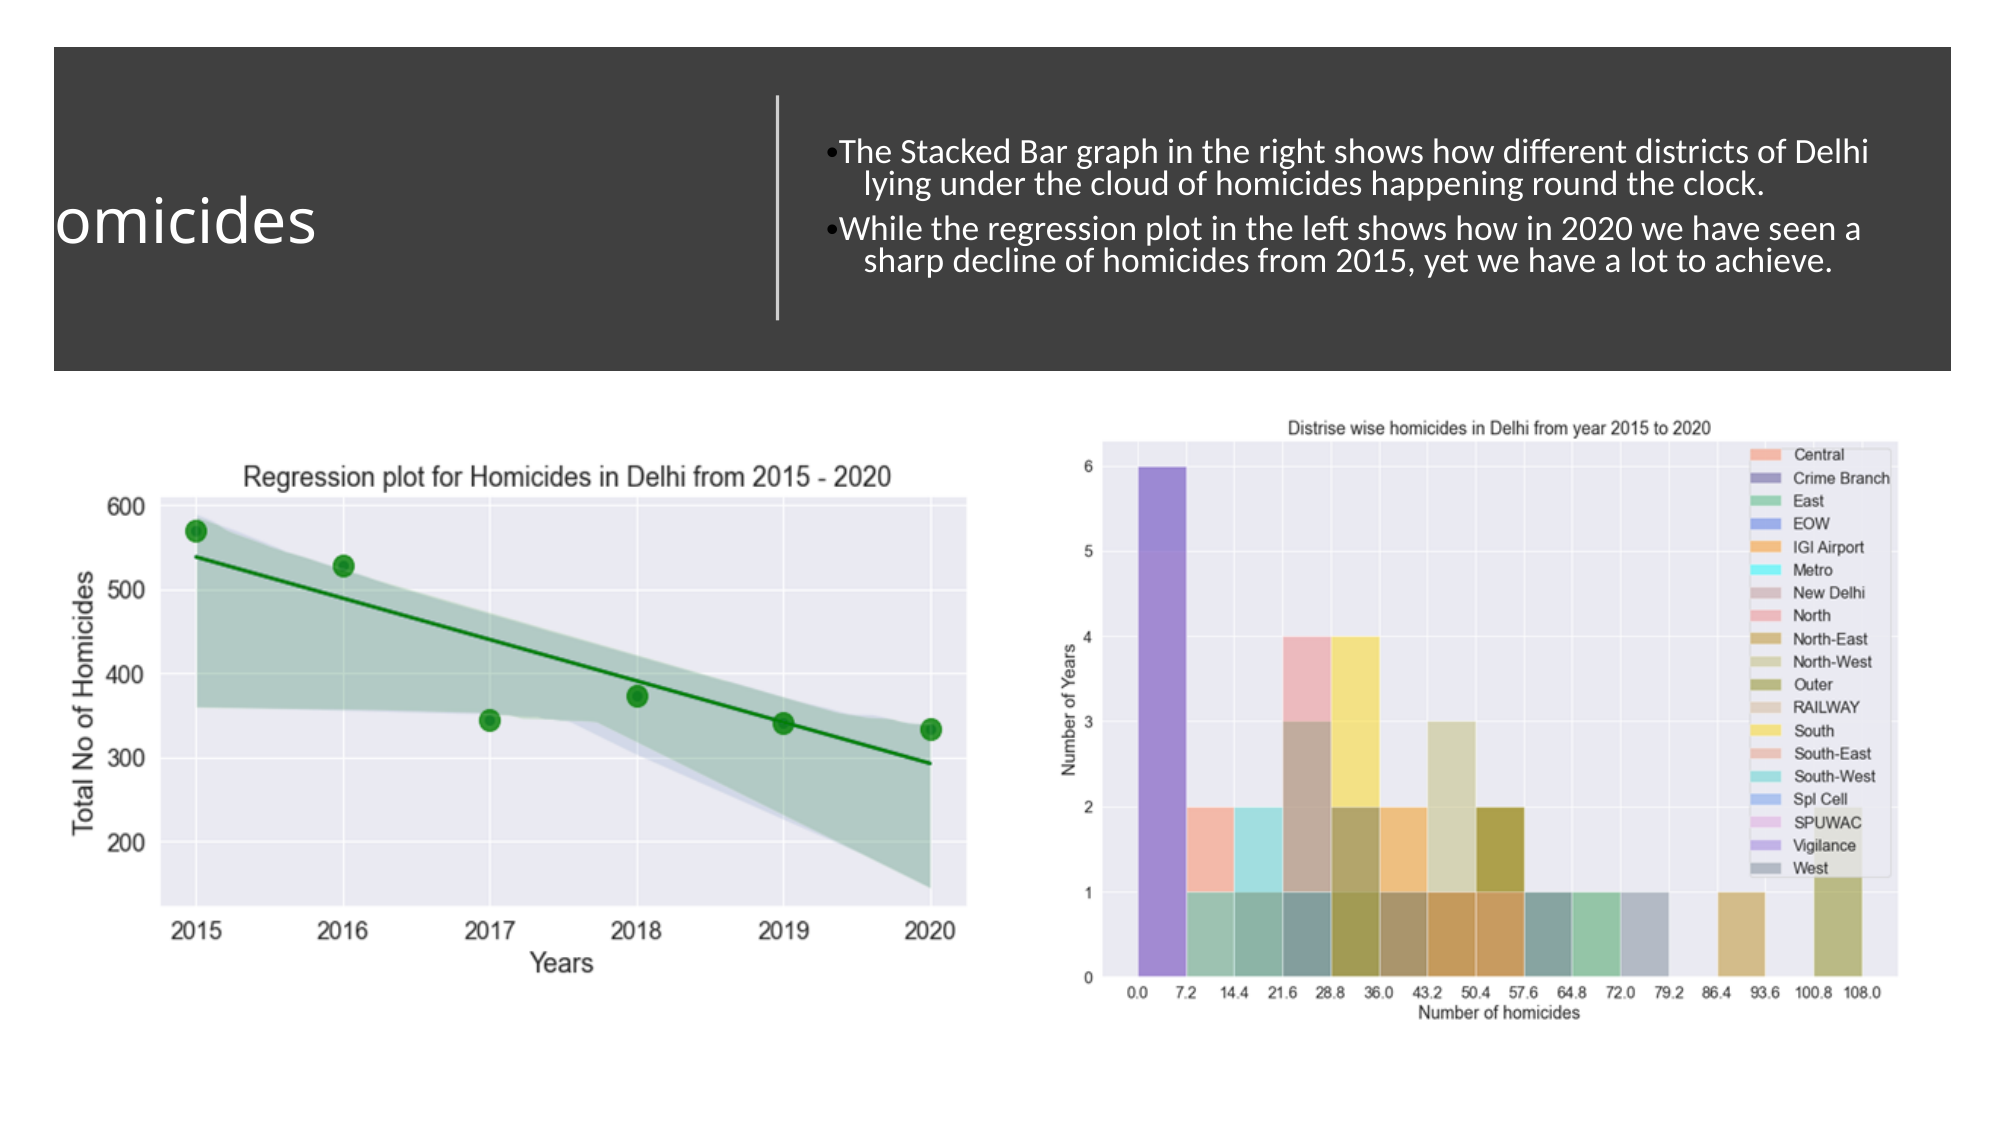

The Stacked Bar graph in the right shows how different districts of Delhi lying under the cloud of homicides happening round the clock.
While the regression plot in the left shows how in 2020 we have seen a sharp decline of homicides from 2015, yet we have a lot to achieve.
4. Homicides